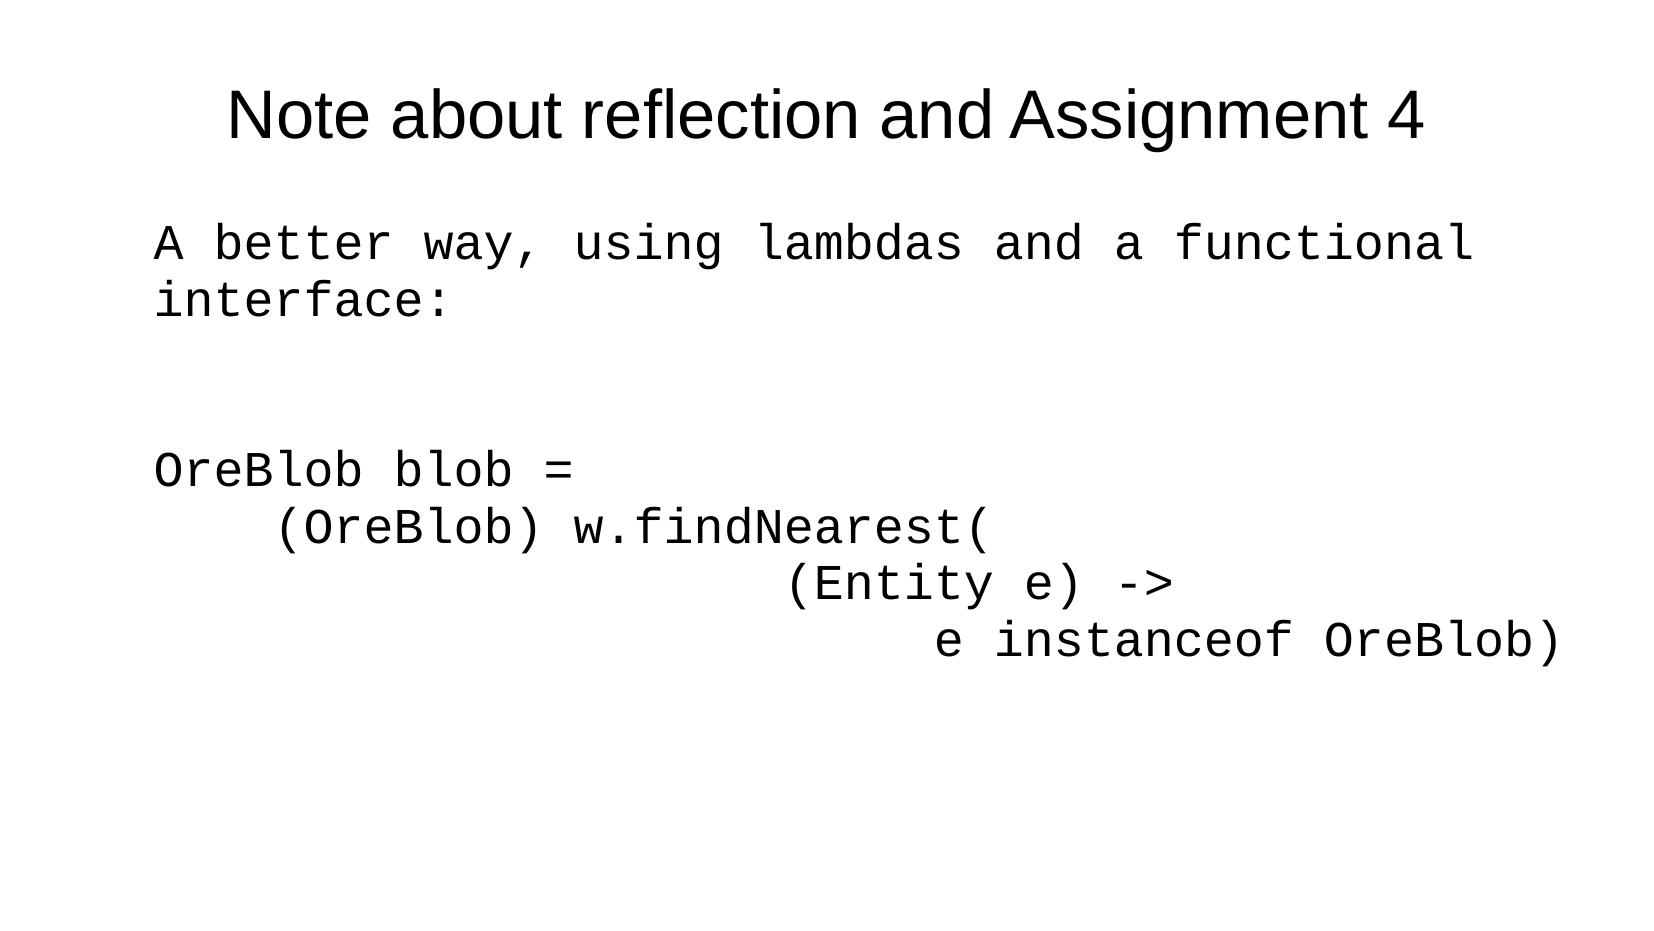

# Note about reflection and Assignment 4
A better way, using lambdas and a functional interface:
OreBlob blob =
 (OreBlob) w.findNearest(
 (Entity e) ->
 e instanceof OreBlob)